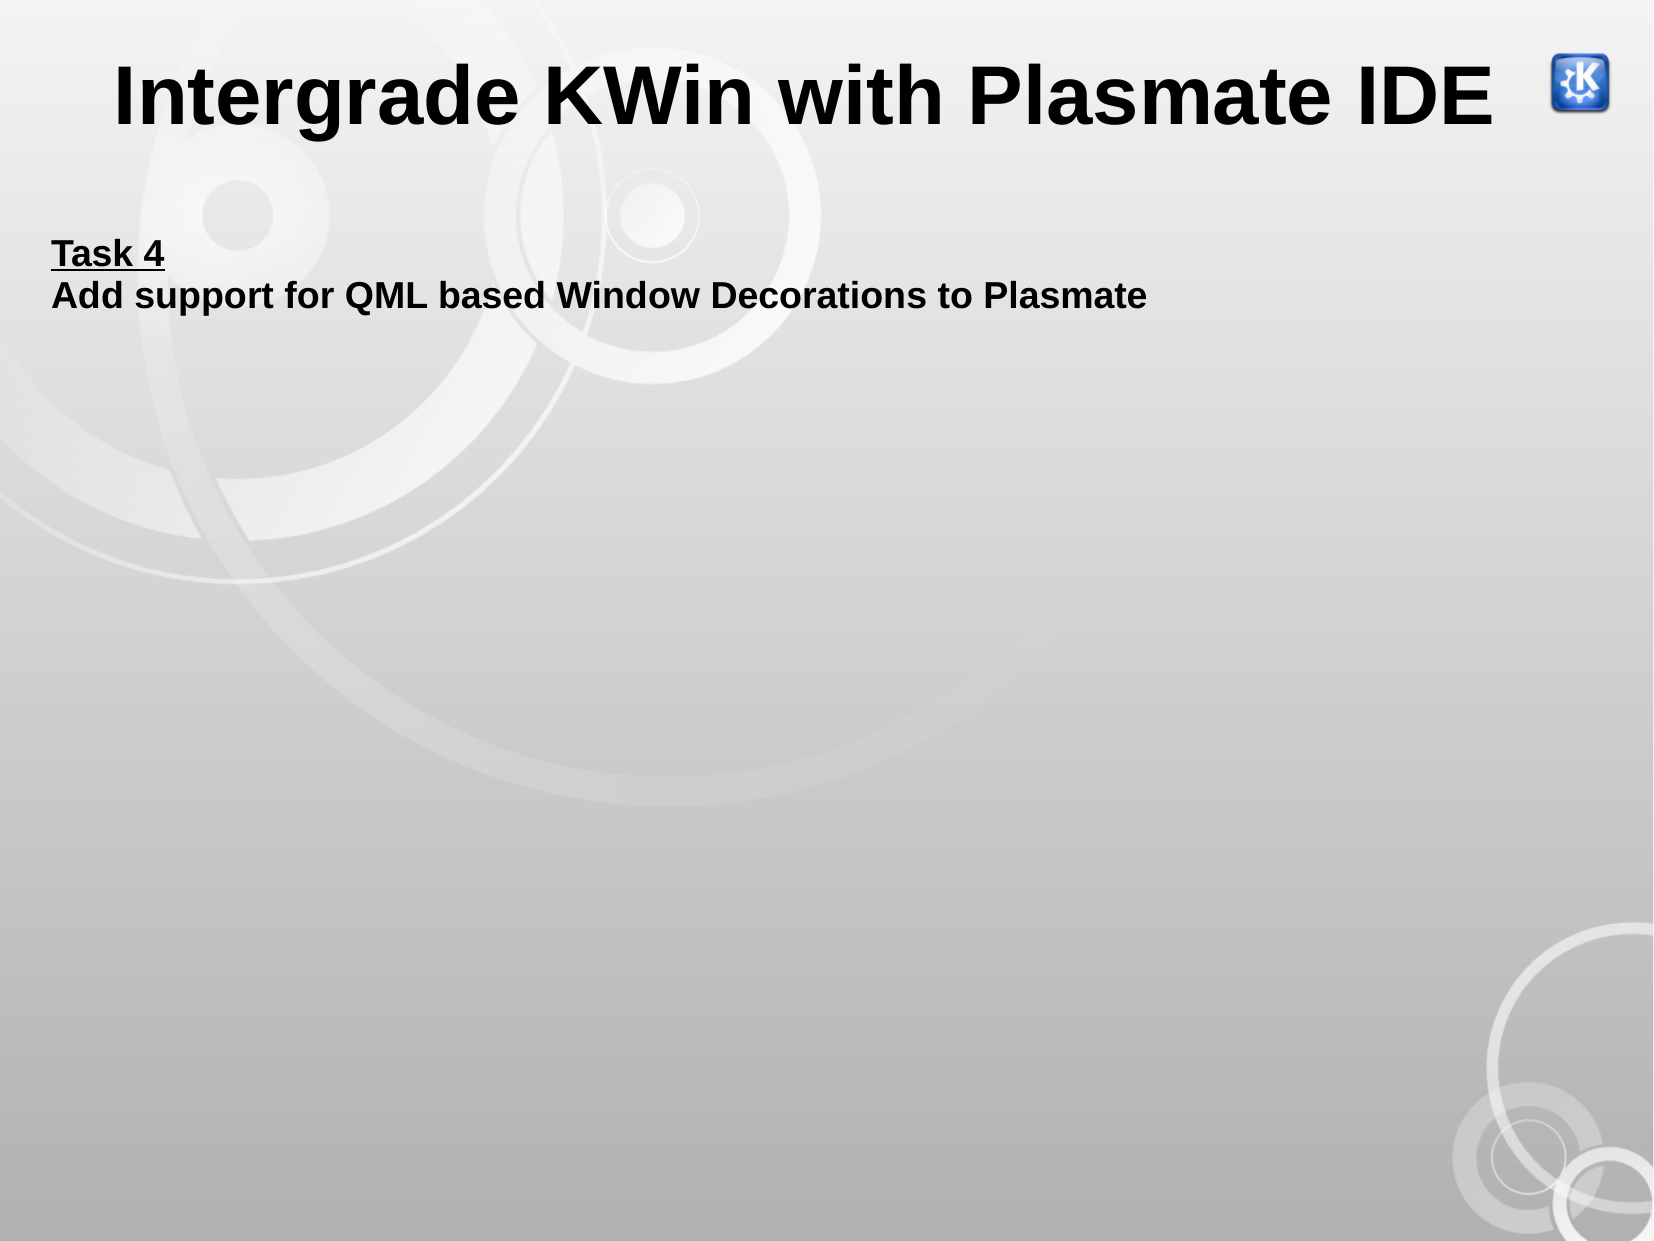

Intergrade KWin with Plasmate IDE
Task 4
Add support for QML based Window Decorations to Plasmate